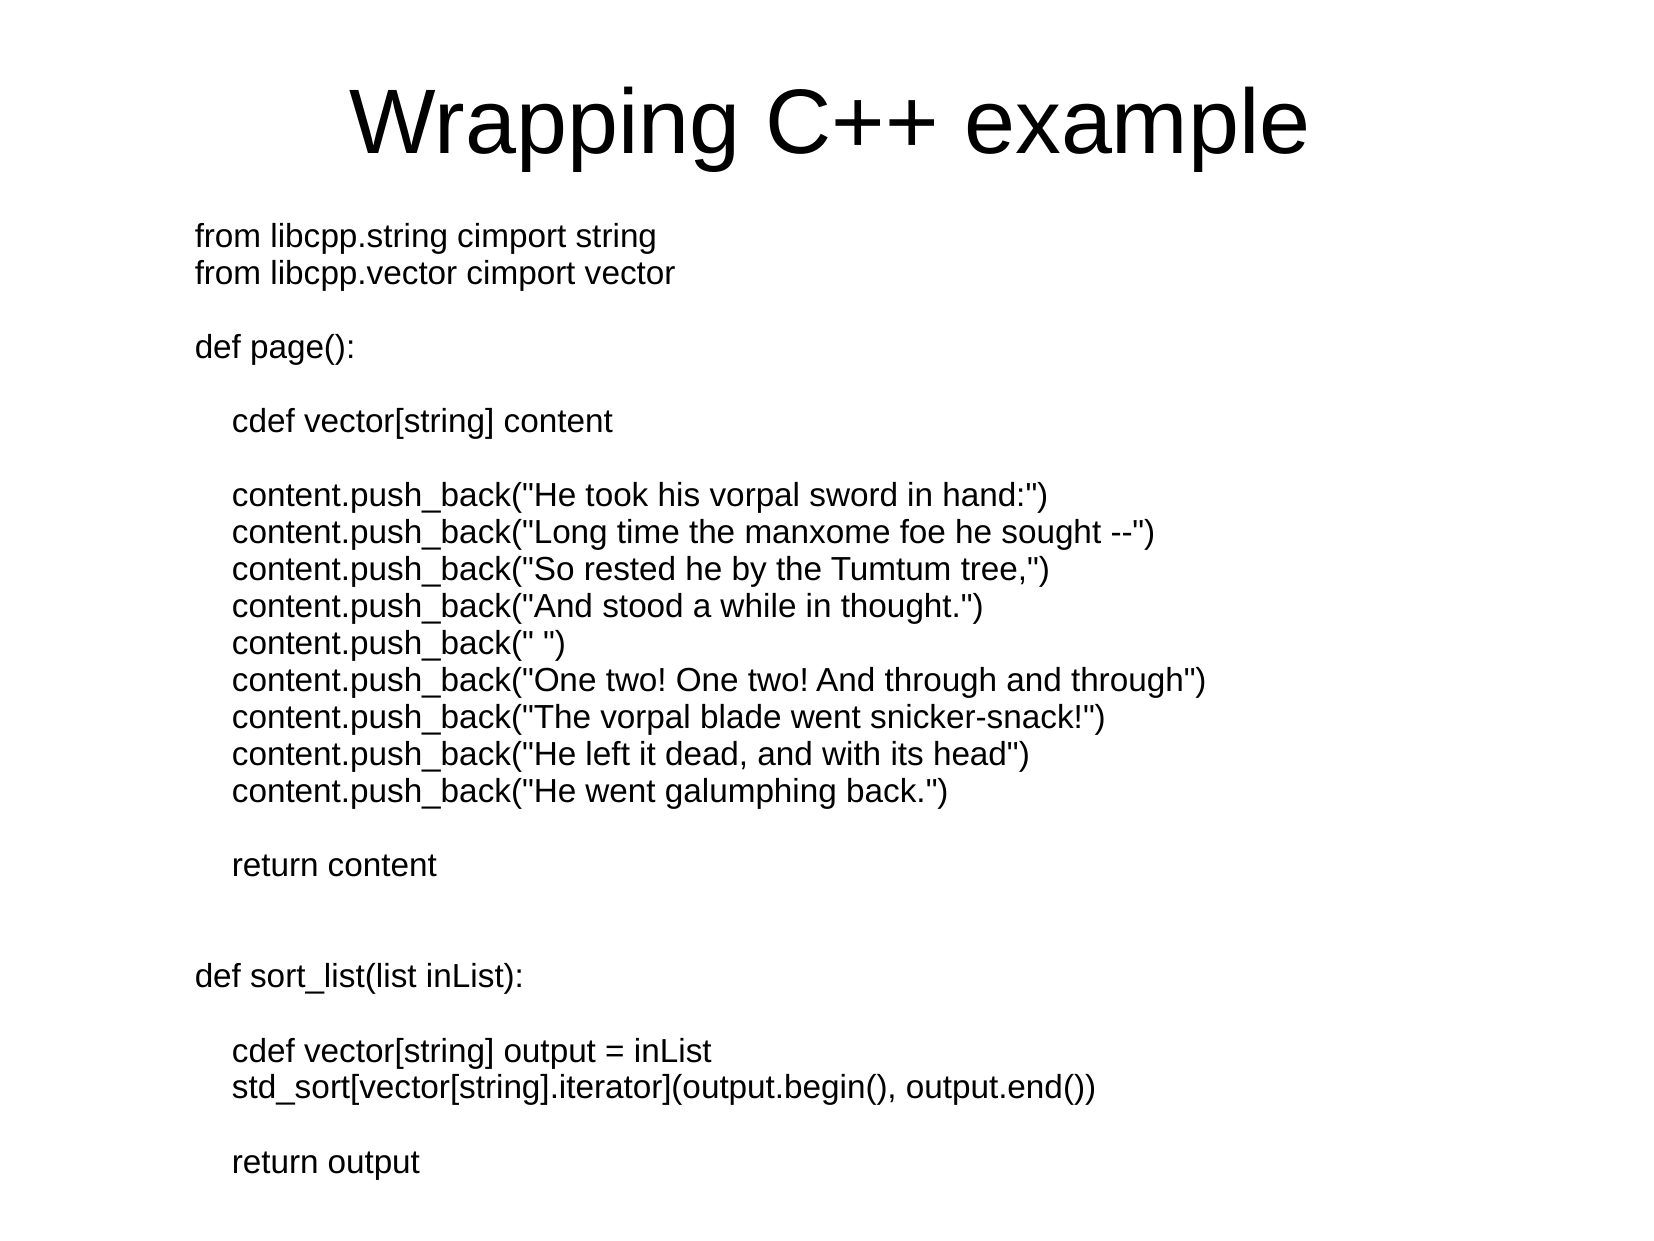

# Wrapping C++ example
from libcpp.string cimport string
from libcpp.vector cimport vector
def page():
 cdef vector[string] content
 content.push_back("He took his vorpal sword in hand:")
 content.push_back("Long time the manxome foe he sought --")
 content.push_back("So rested he by the Tumtum tree,")
 content.push_back("And stood a while in thought.")
 content.push_back(" ")
 content.push_back("One two! One two! And through and through")
 content.push_back("The vorpal blade went snicker-snack!")
 content.push_back("He left it dead, and with its head")
 content.push_back("He went galumphing back.")
 return content
def sort_list(list inList):
 cdef vector[string] output = inList
 std_sort[vector[string].iterator](output.begin(), output.end())
 return output